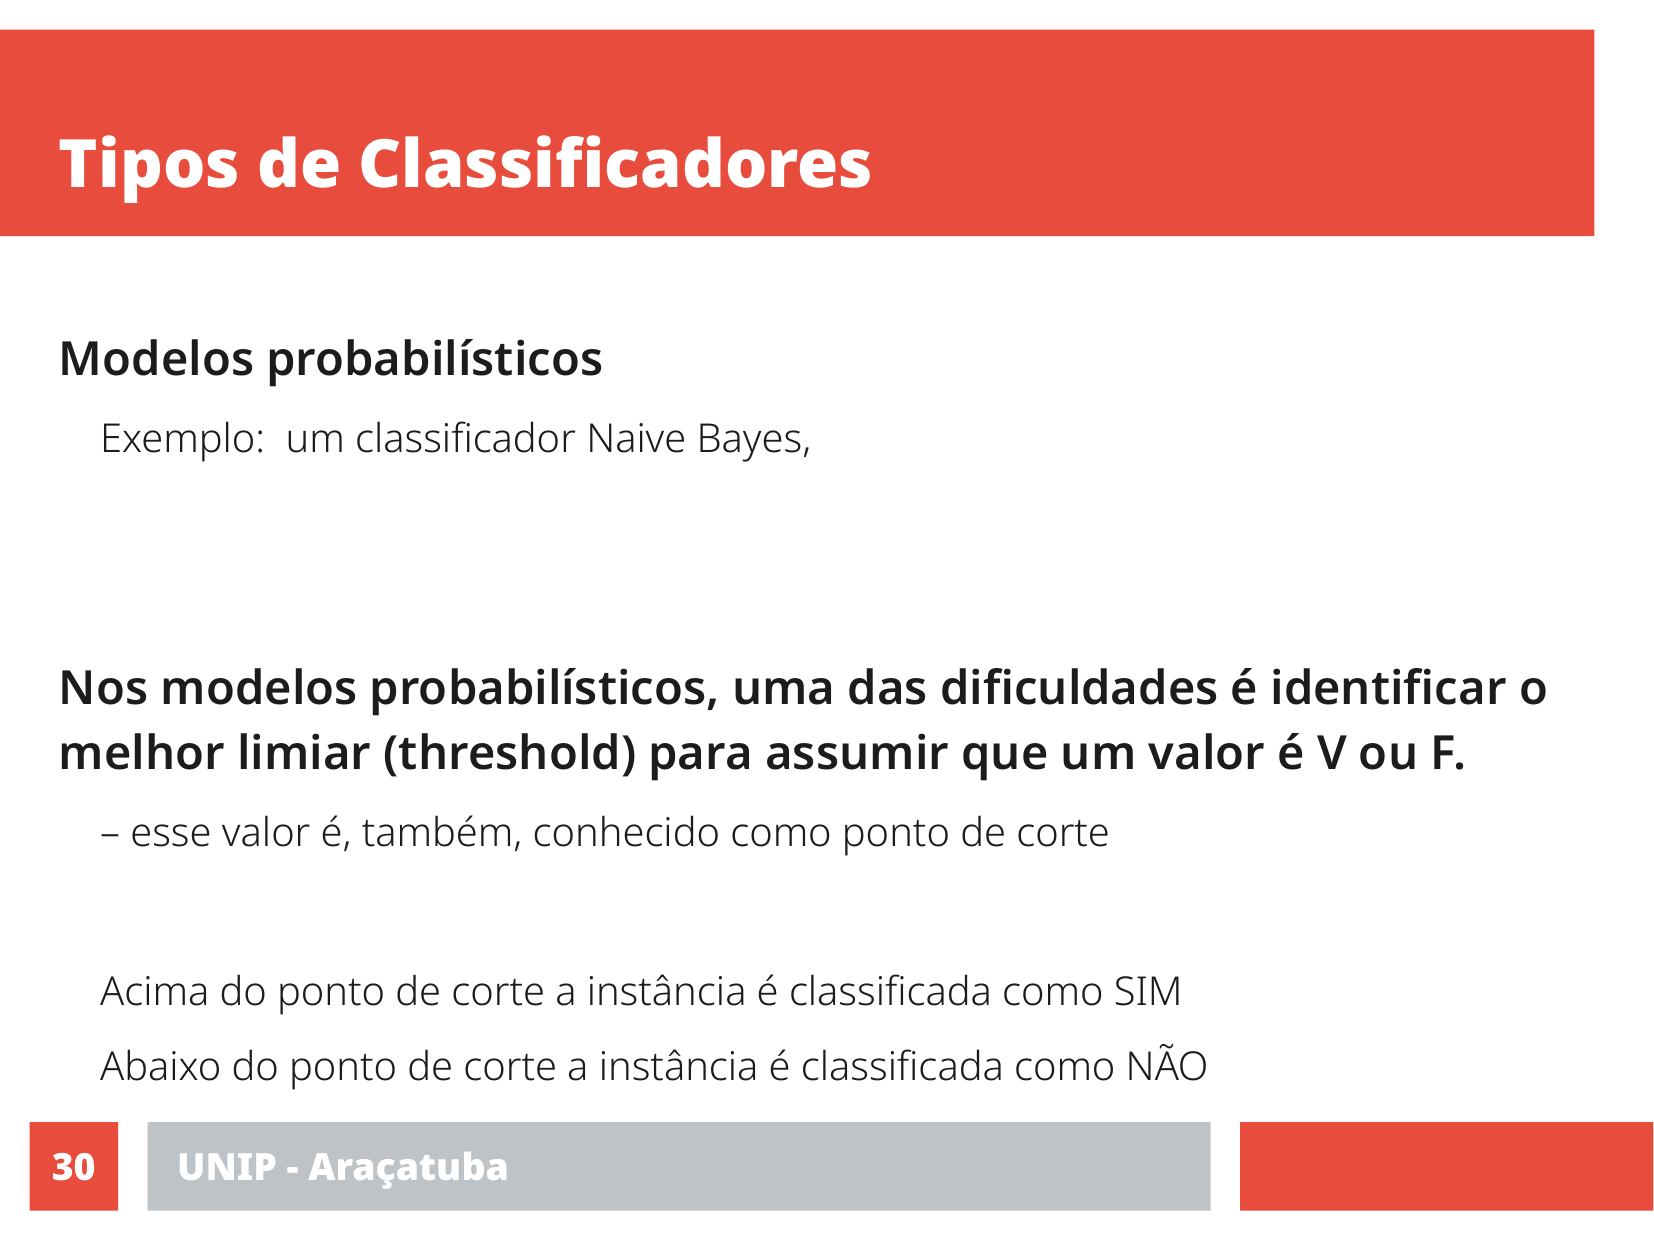

# Tipos de Classificadores
Modelos probabilísticos
Exemplo: um classificador Naive Bayes,
Nos modelos probabilísticos, uma das dificuldades é identificar o melhor limiar (threshold) para assumir que um valor é V ou F.
– esse valor é, também, conhecido como ponto de corte
Acima do ponto de corte a instância é classificada como SIM
Abaixo do ponto de corte a instância é classificada como NÃO
30
UNIP - Araçatuba